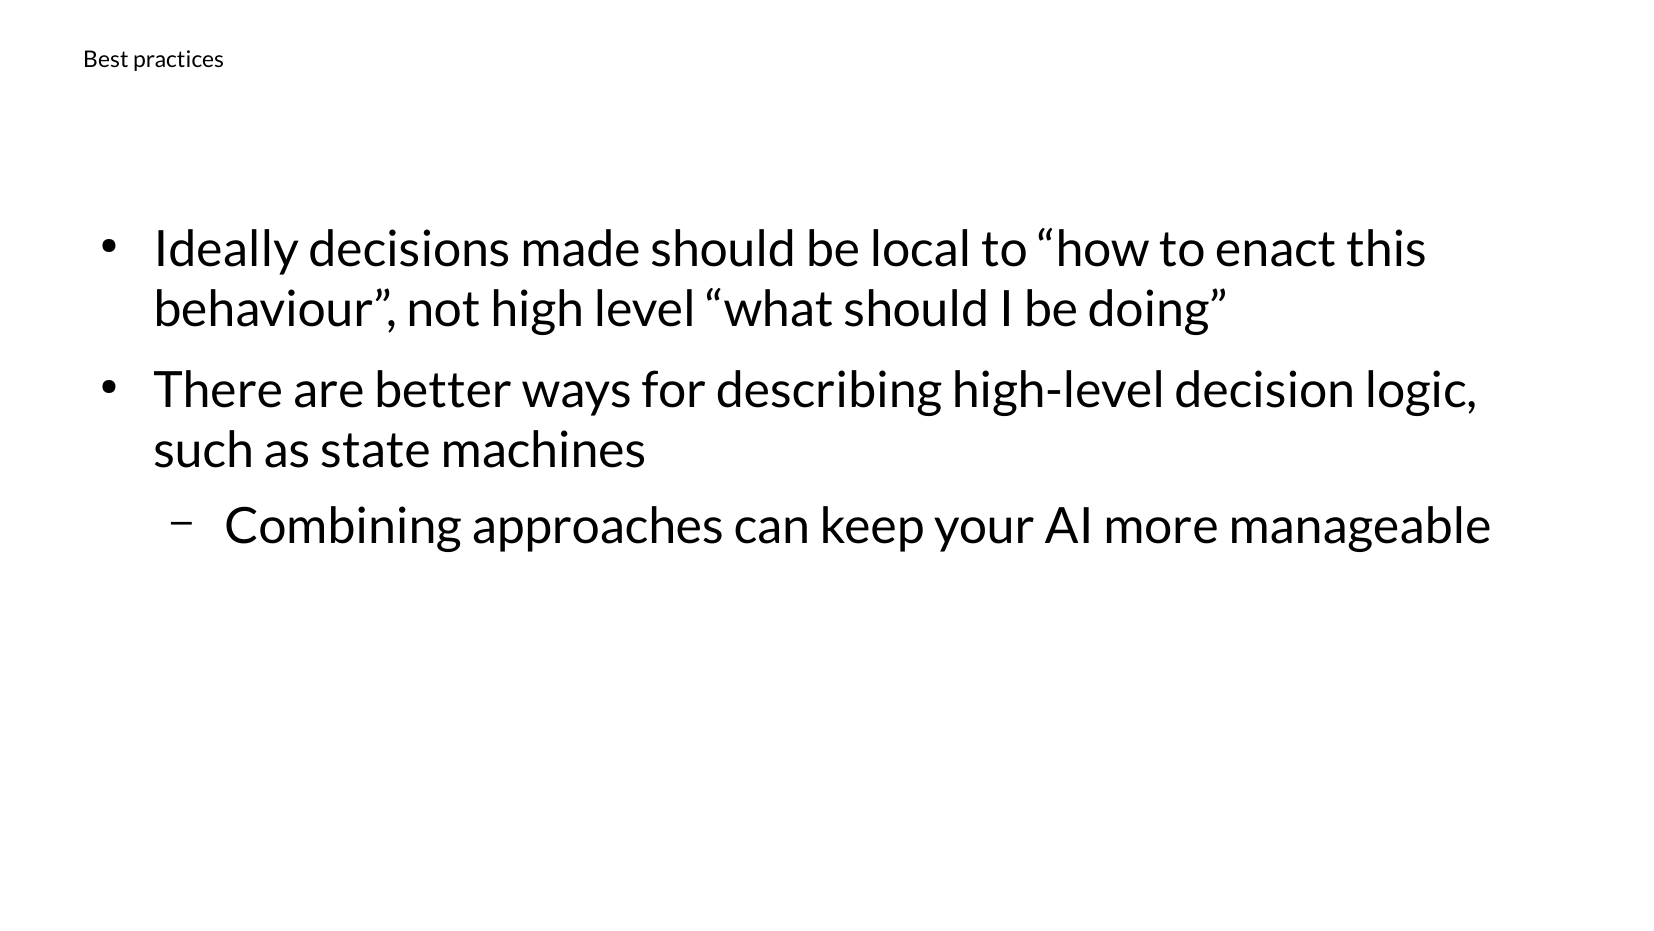

# Best practices
Ideally decisions made should be local to “how to enact this behaviour”, not high level “what should I be doing”
There are better ways for describing high-level decision logic, such as state machines
Combining approaches can keep your AI more manageable